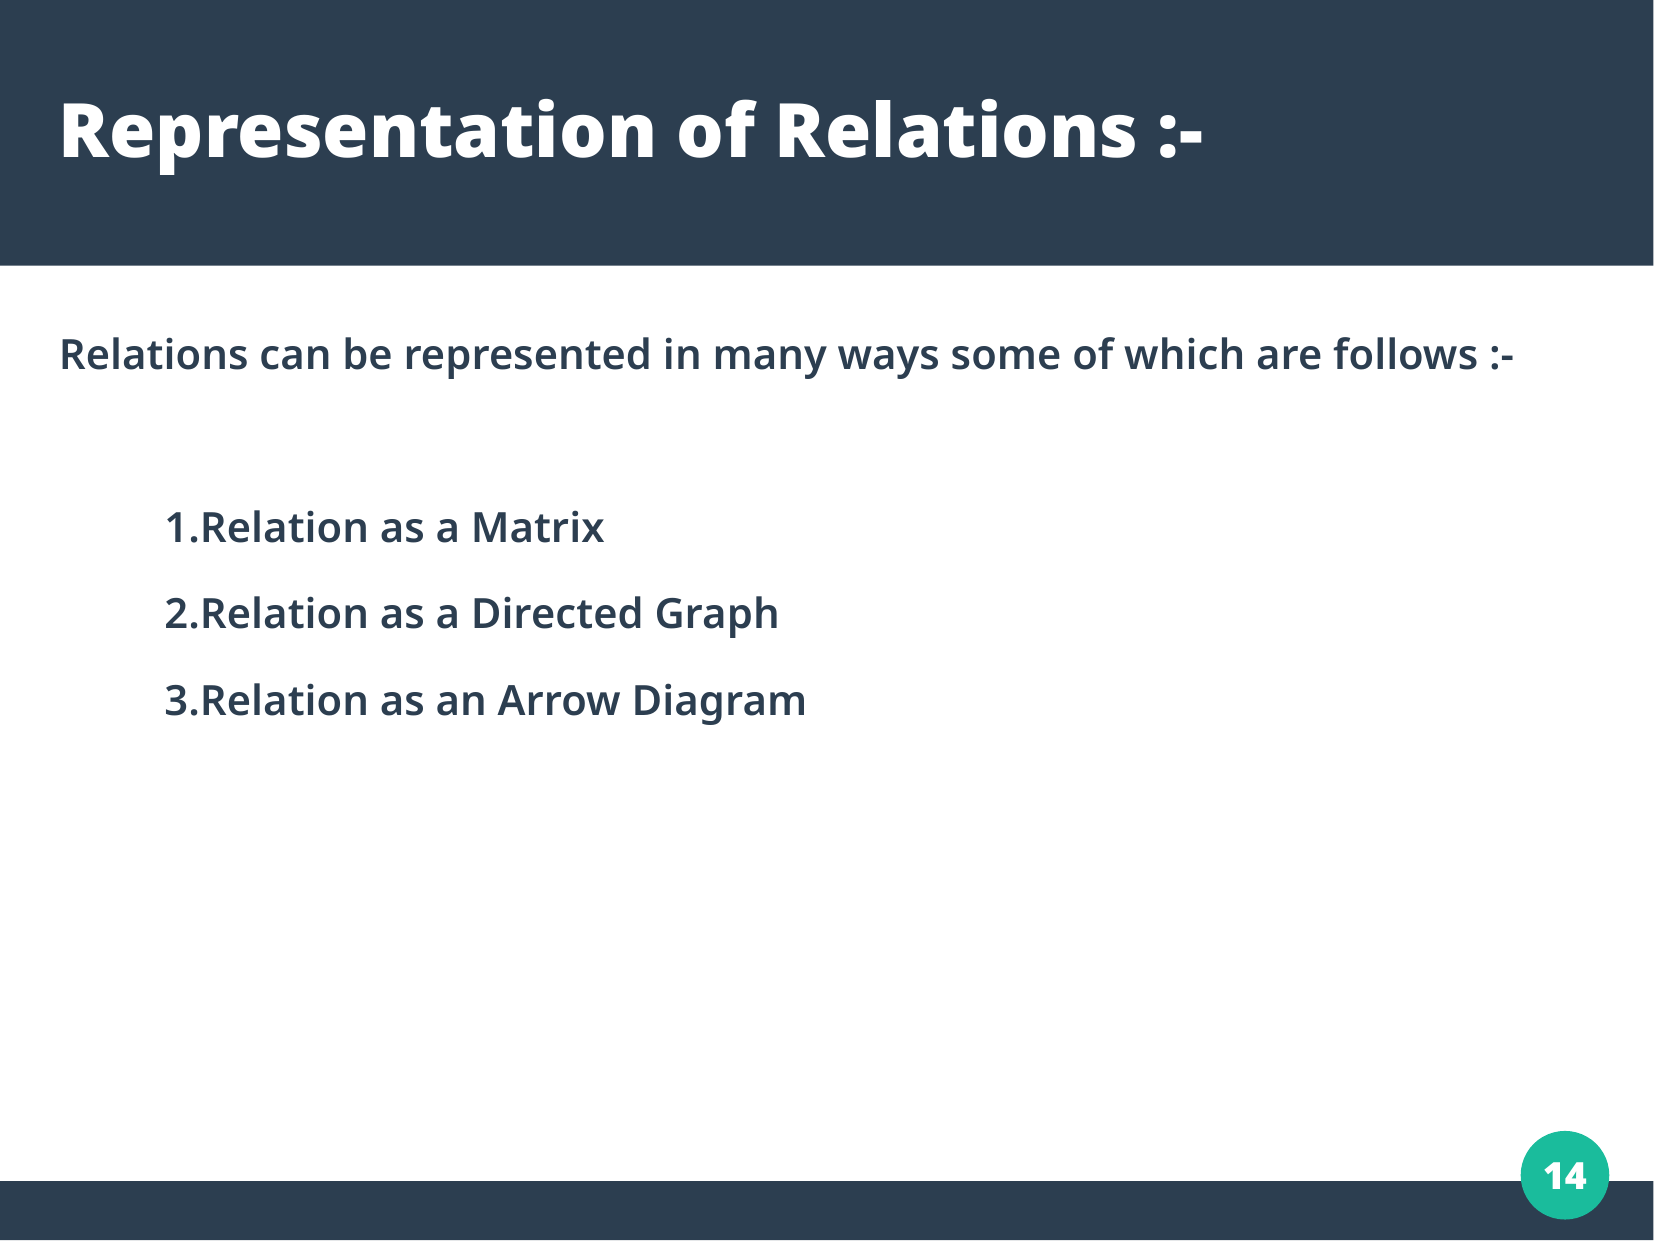

# Representation of Relations :-
Relations can be represented in many ways some of which are follows :-
 1.Relation as a Matrix
 2.Relation as a Directed Graph
 3.Relation as an Arrow Diagram
14